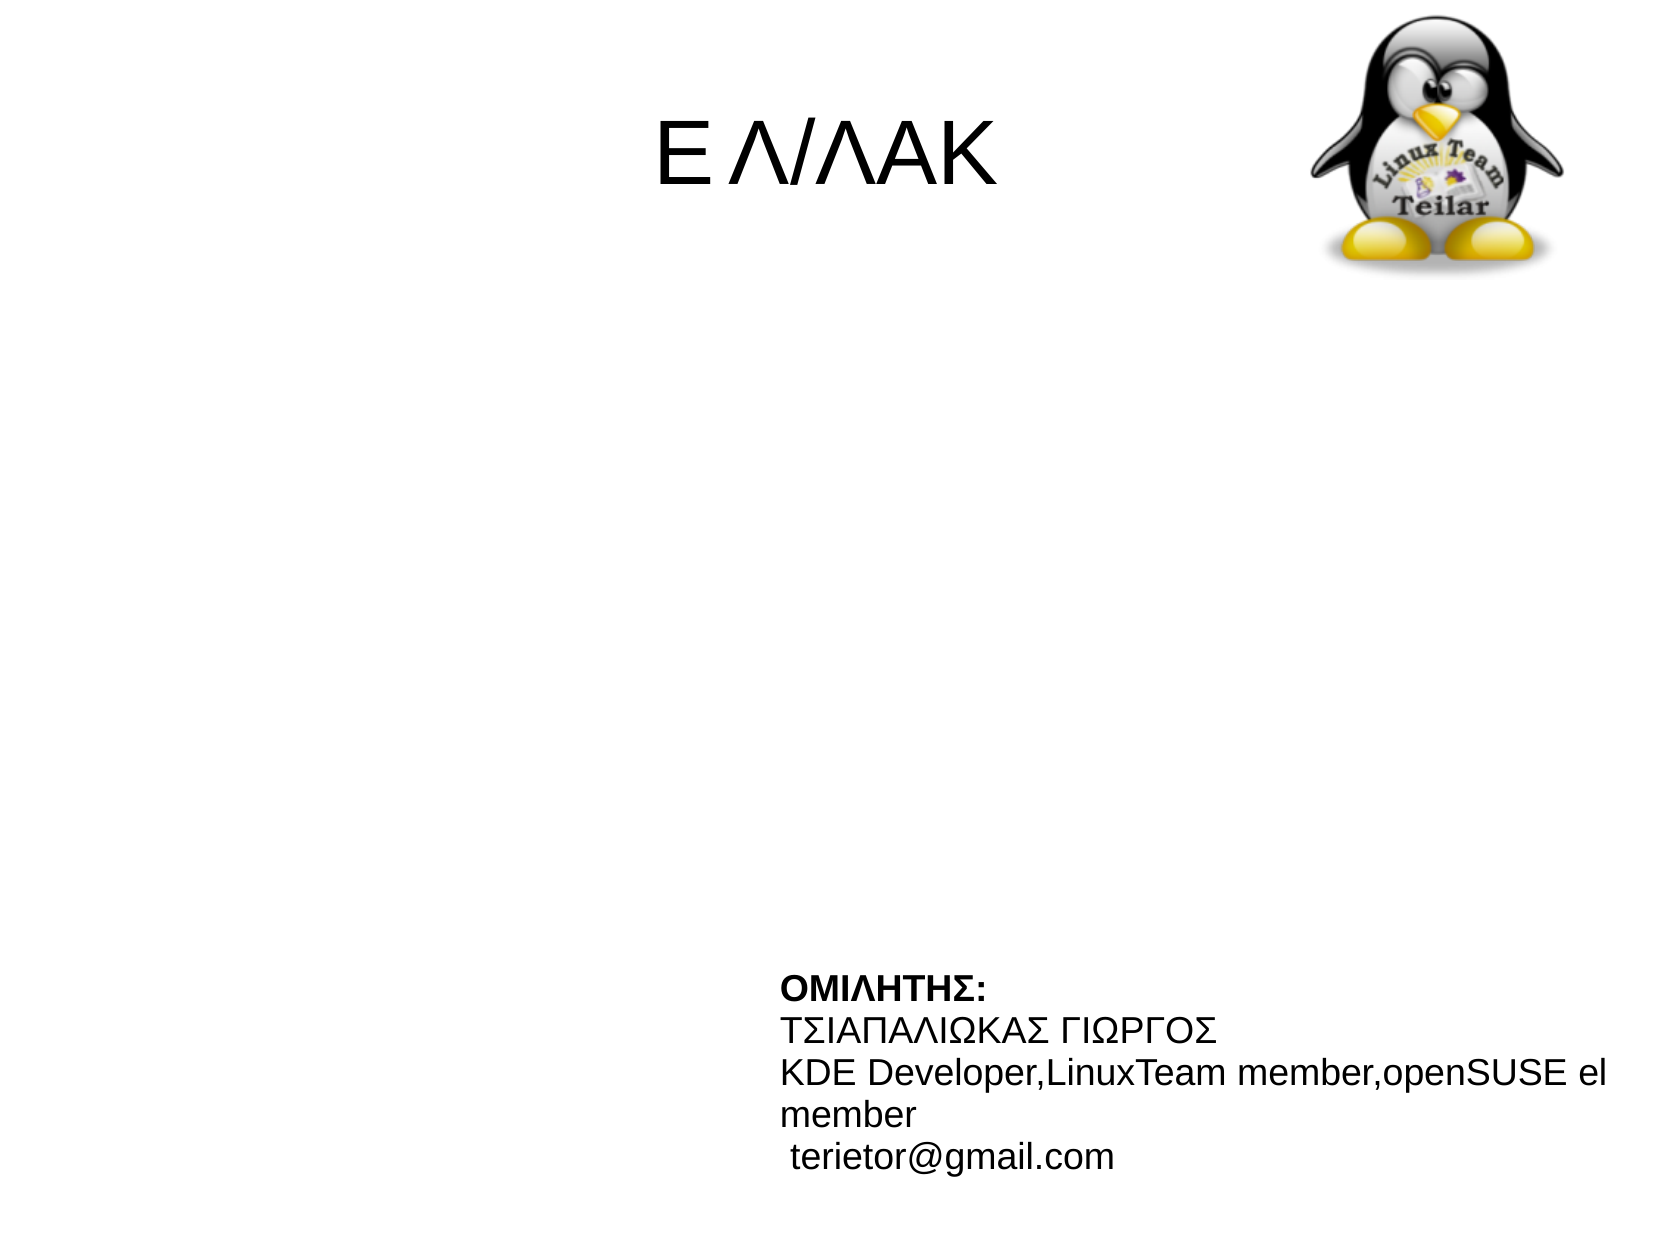

# Ε	Λ/ΛΑΚ
ΟΜΙΛΗΤΗΣ:
ΤΣΙΑΠΑΛΙΩΚΑΣ ΓΙΩΡΓΟΣ
KDE Developer,LinuxTeam member,openSUSE el member
 terietor@gmail.com